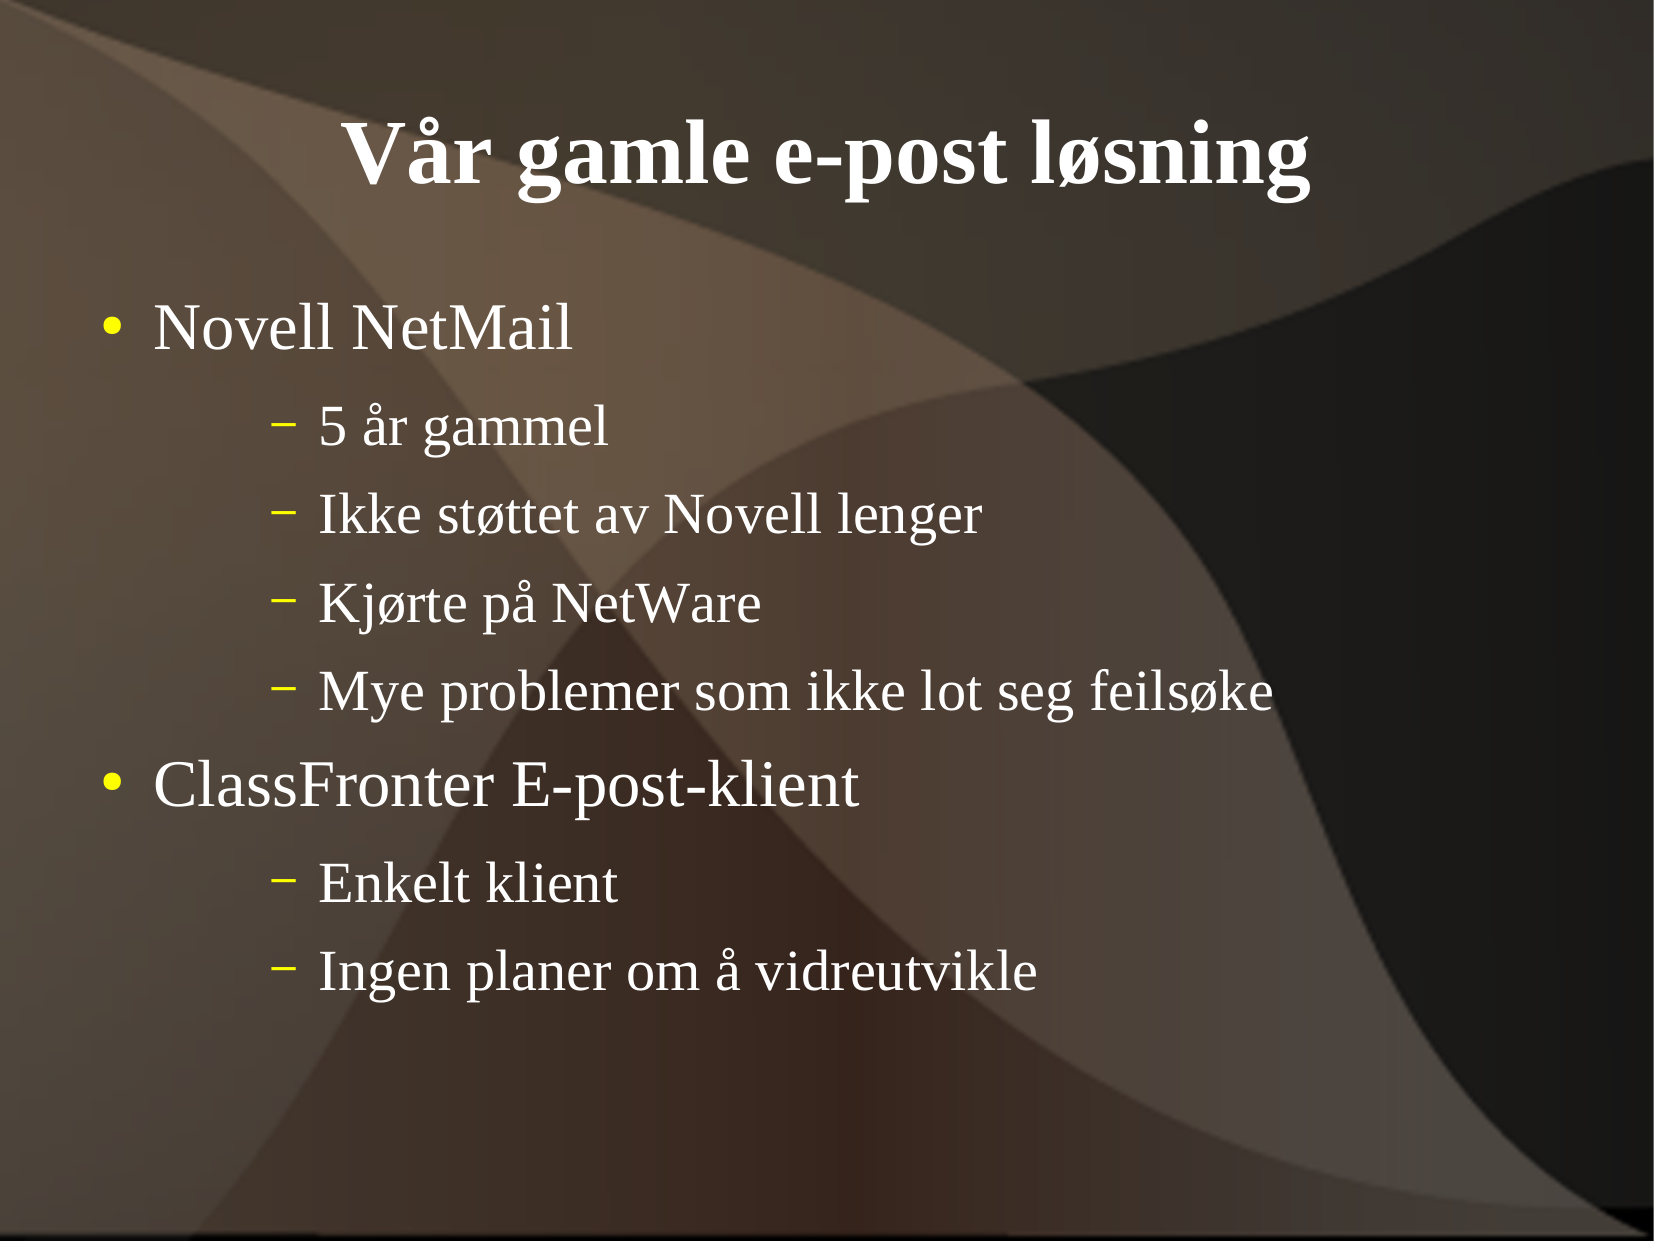

# Vår gamle e-post løsning
Novell NetMail
5 år gammel
Ikke støttet av Novell lenger
Kjørte på NetWare
Mye problemer som ikke lot seg feilsøke
ClassFronter E-post-klient
Enkelt klient
Ingen planer om å vidreutvikle